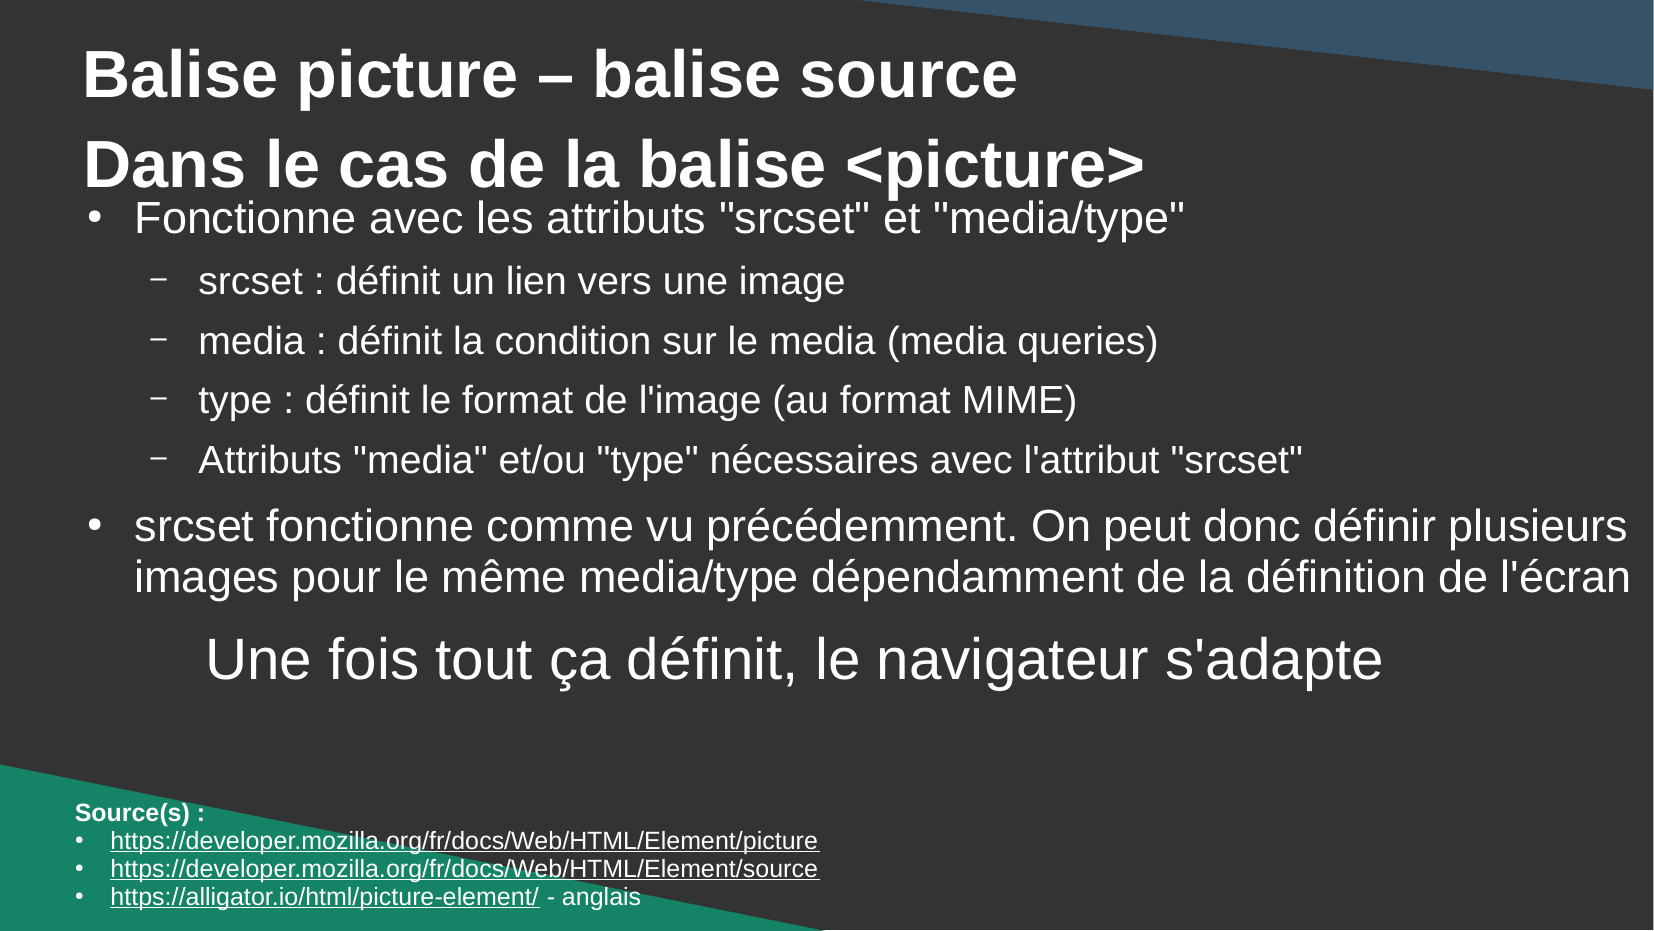

# Balise picture – balise source
Dans le cas de la balise <picture>
Fonctionne avec les attributs "srcset" et "media/type"
srcset : définit un lien vers une image
media : définit la condition sur le media (media queries)
type : définit le format de l'image (au format MIME)
Attributs "media" et/ou "type" nécessaires avec l'attribut "srcset"
srcset fonctionne comme vu précédemment. On peut donc définir plusieurs images pour le même media/type dépendamment de la définition de l'écran
Une fois tout ça définit, le navigateur s'adapte
Source(s) :
https://developer.mozilla.org/fr/docs/Web/HTML/Element/picture
https://developer.mozilla.org/fr/docs/Web/HTML/Element/source
https://alligator.io/html/picture-element/ - anglais